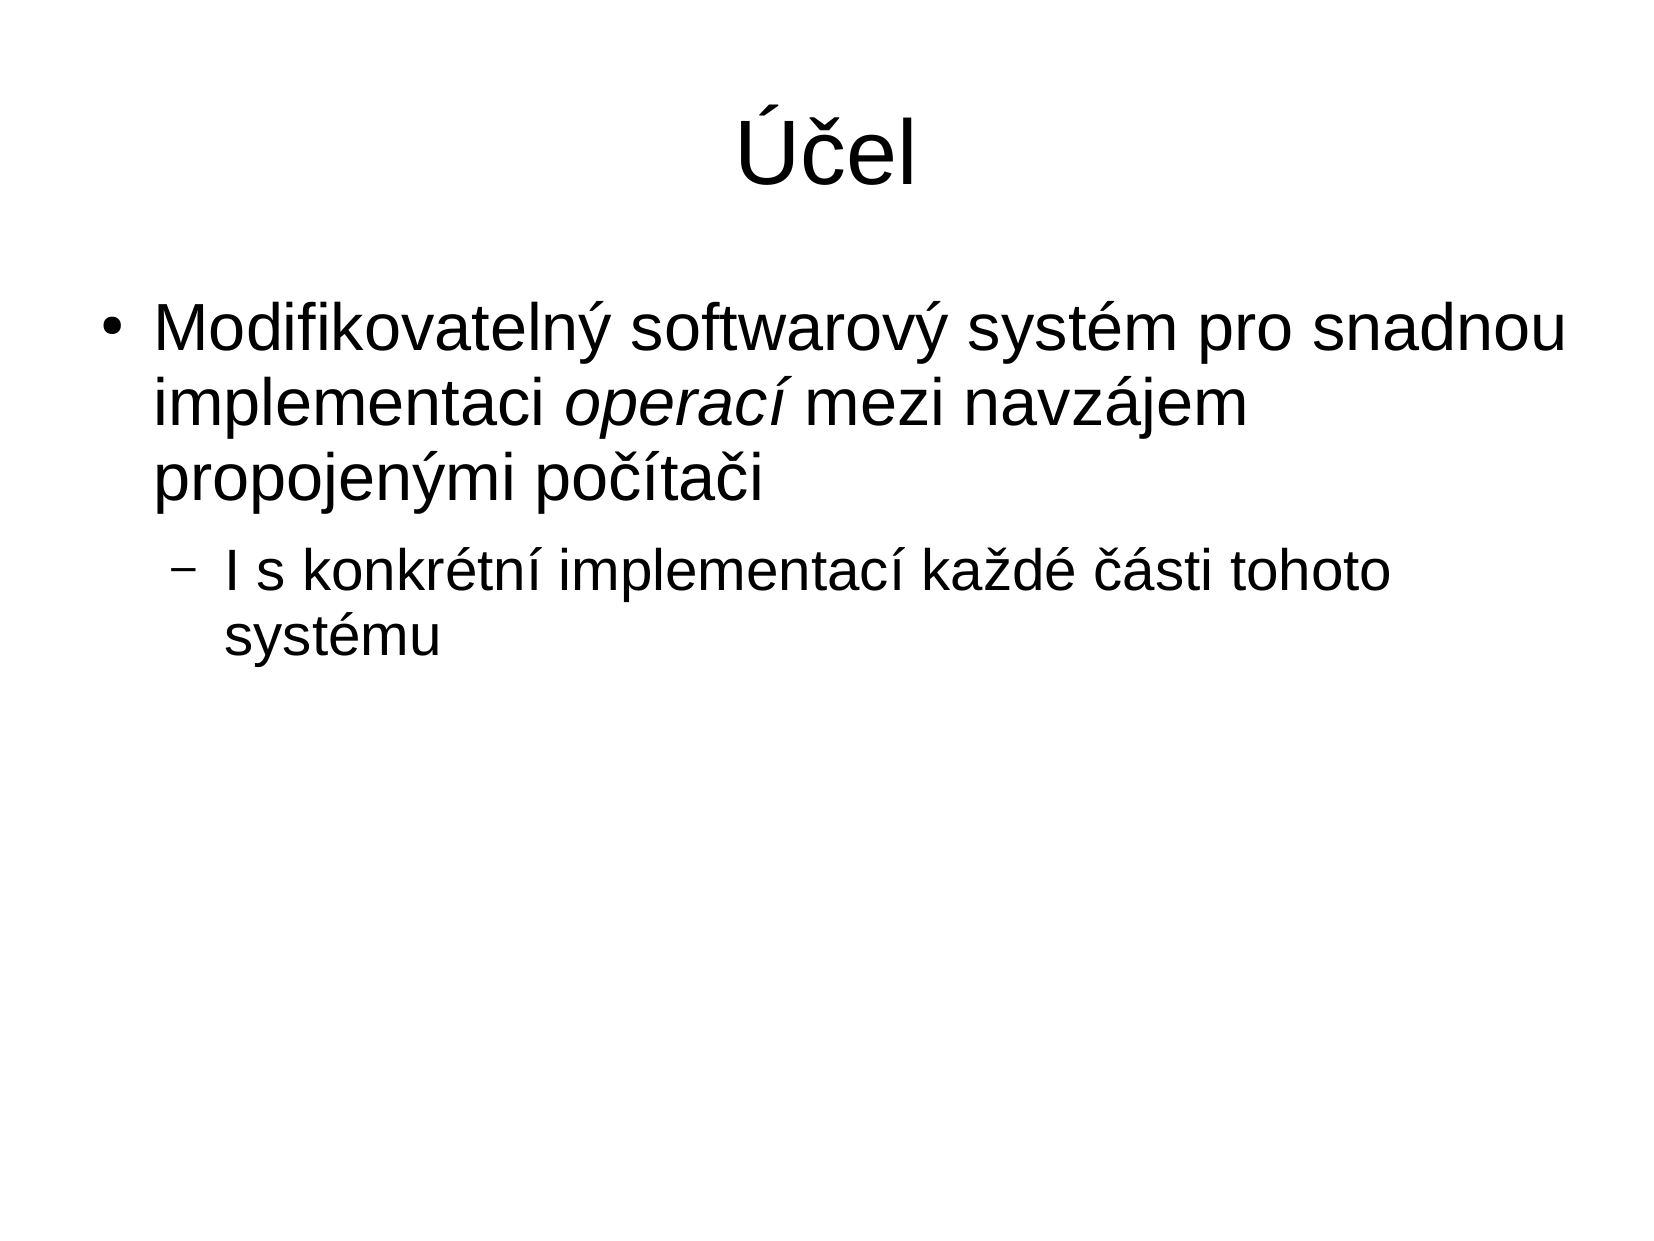

# Účel
Modifikovatelný softwarový systém pro snadnou implementaci operací mezi navzájem propojenými počítači
I s konkrétní implementací každé části tohoto systému